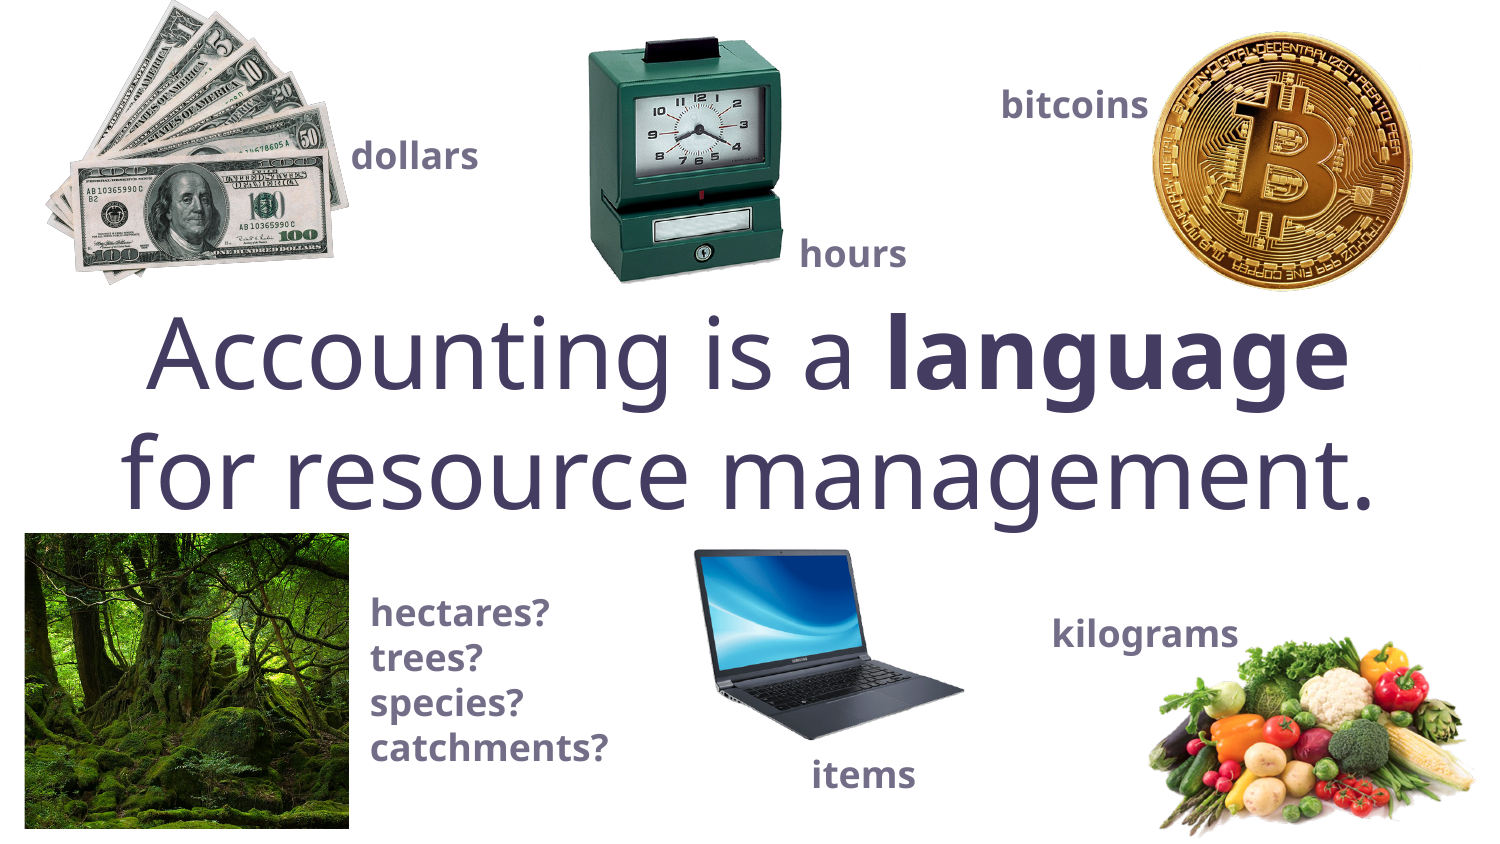

bitcoins
# Accounting is a language for resource management.
dollars
hours
hectares?
trees?
species?
catchments?
kilograms
items